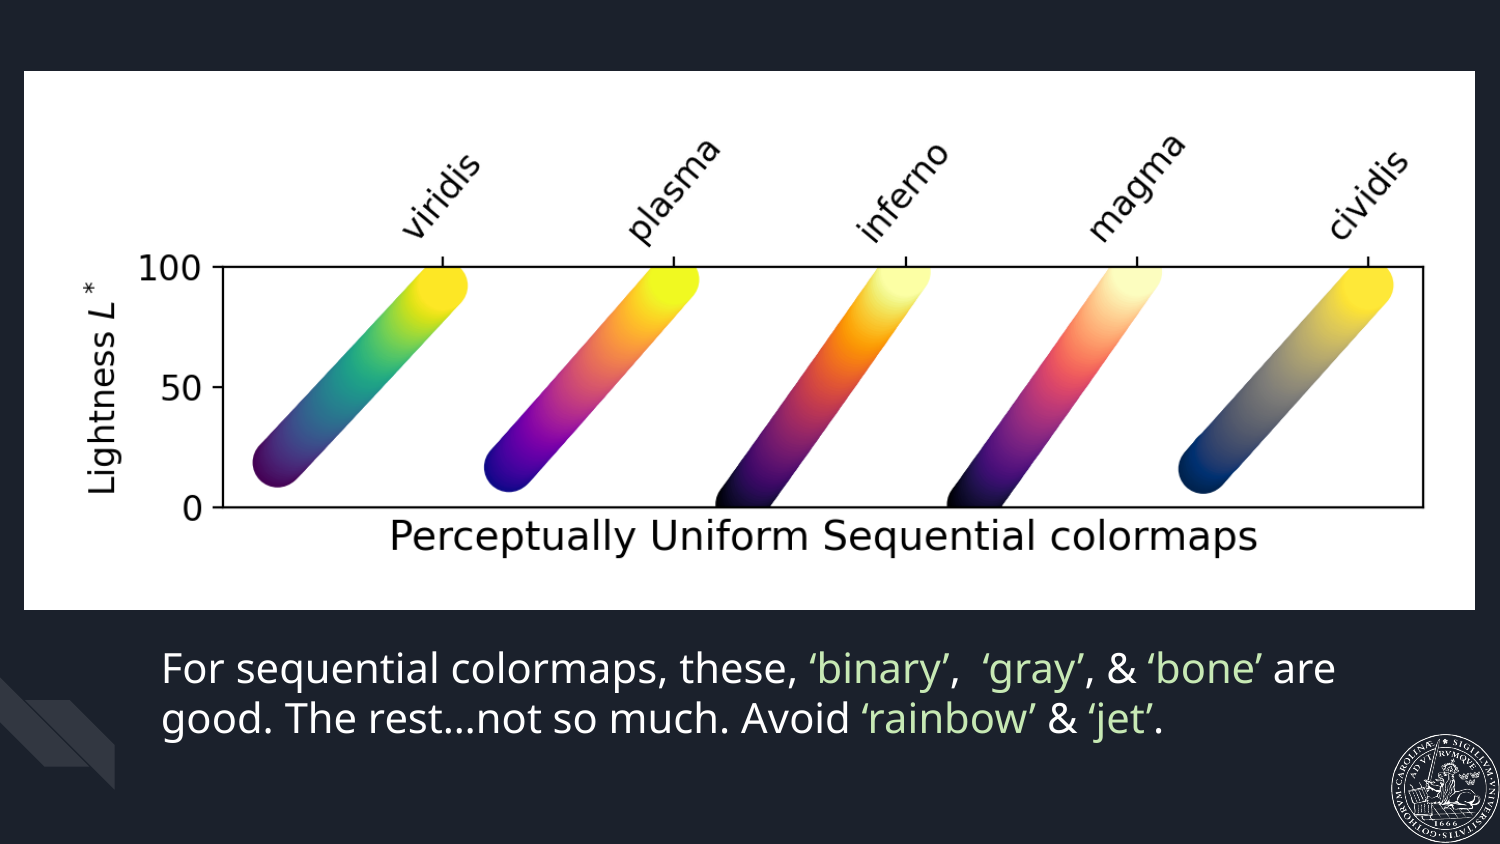

# For sequential colormaps, these, ‘binary’, ‘gray’, & ‘bone’ are good. The rest…not so much. Avoid ‘rainbow’ & ‘jet’.